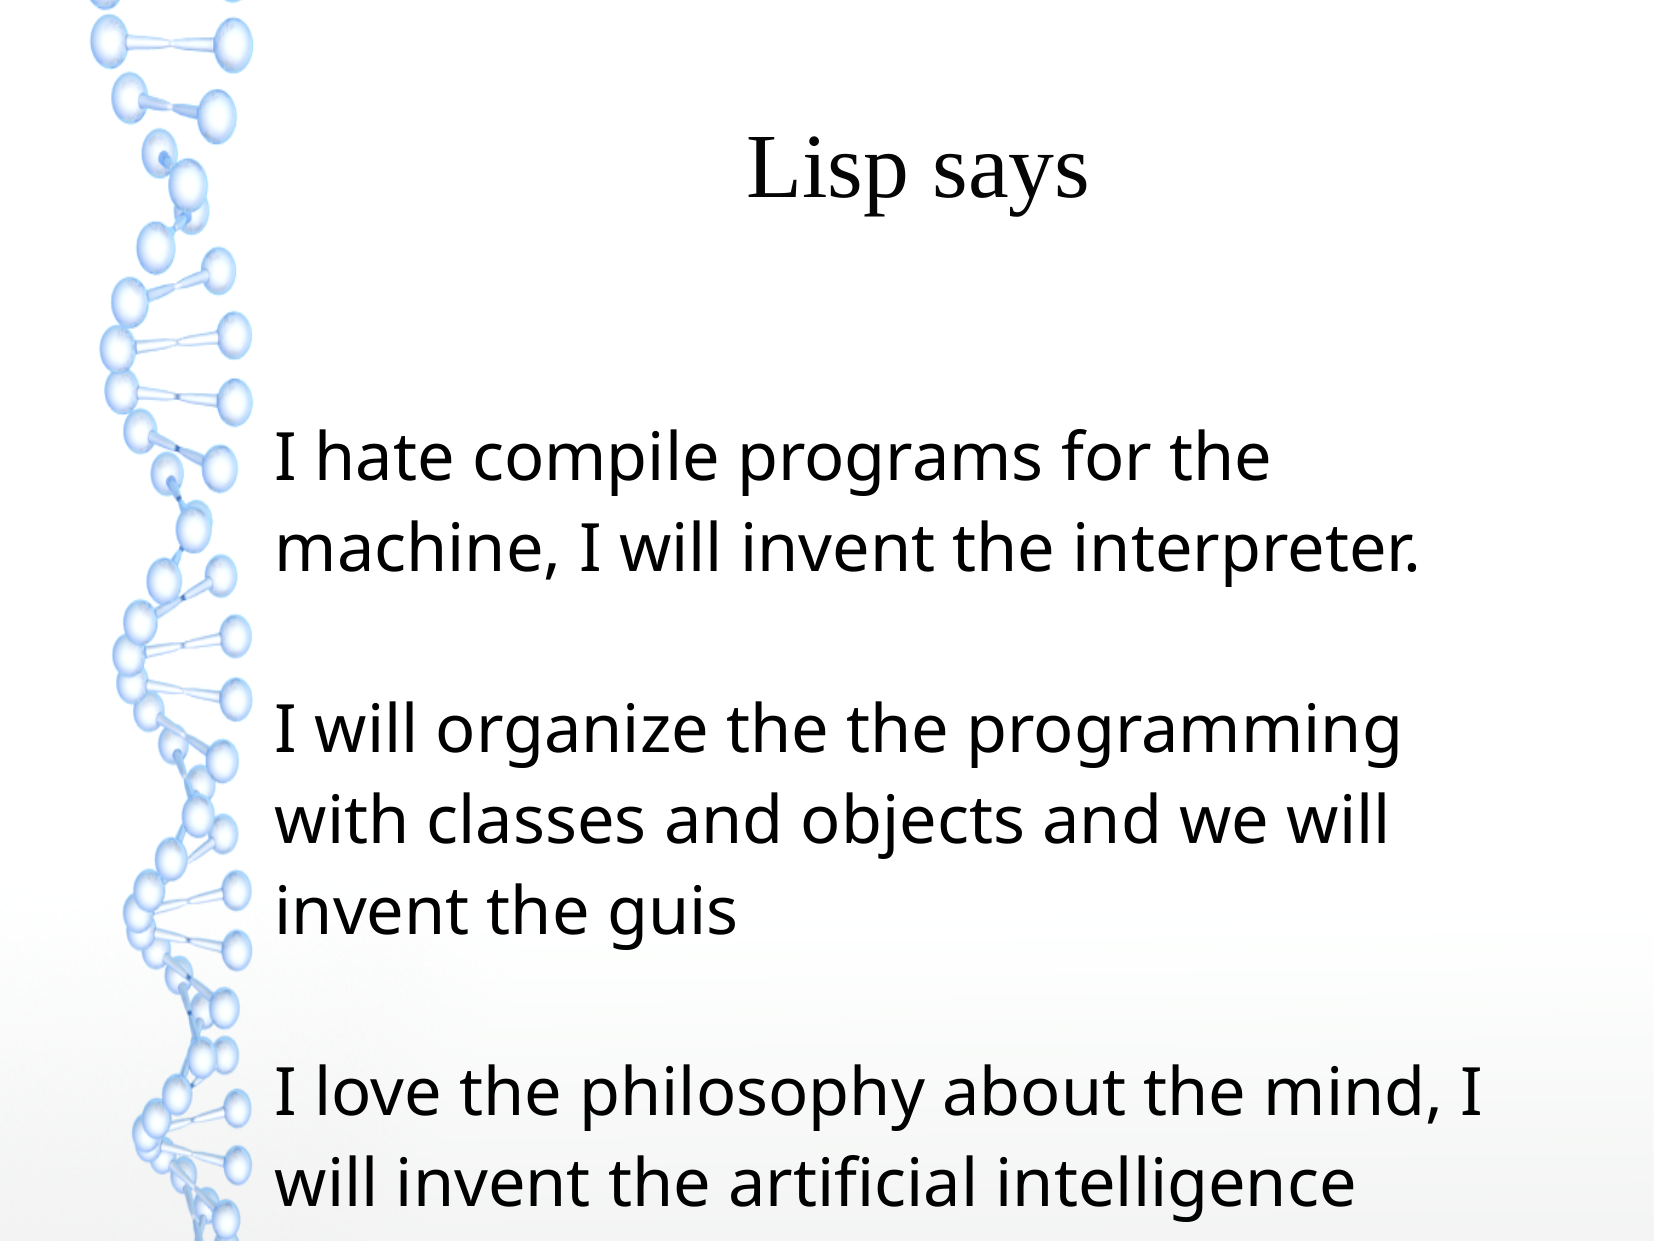

# Lisp says
I hate compile programs for the machine, I will invent the interpreter.
I will organize the the programming with classes and objects and we will invent the guis
I love the philosophy about the mind, I will invent the artificial intelligence